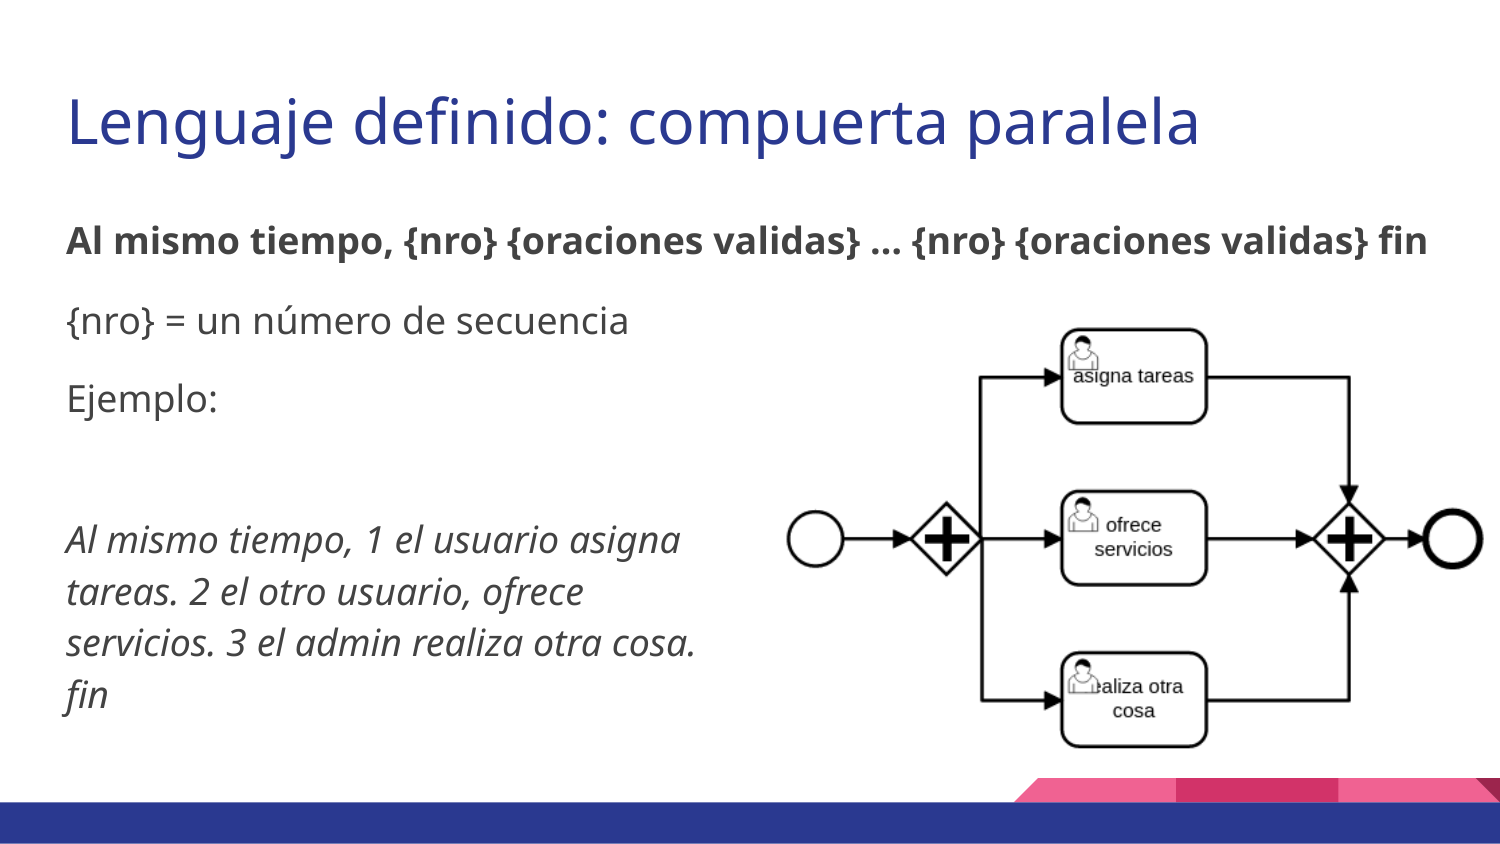

# Lenguaje definido: compuerta paralela
Al mismo tiempo, {nro} {oraciones validas} … {nro} {oraciones validas} fin
{nro} = un número de secuencia
Ejemplo:
Al mismo tiempo, 1 el usuario asigna tareas. 2 el otro usuario, ofrece servicios. 3 el admin realiza otra cosa. fin